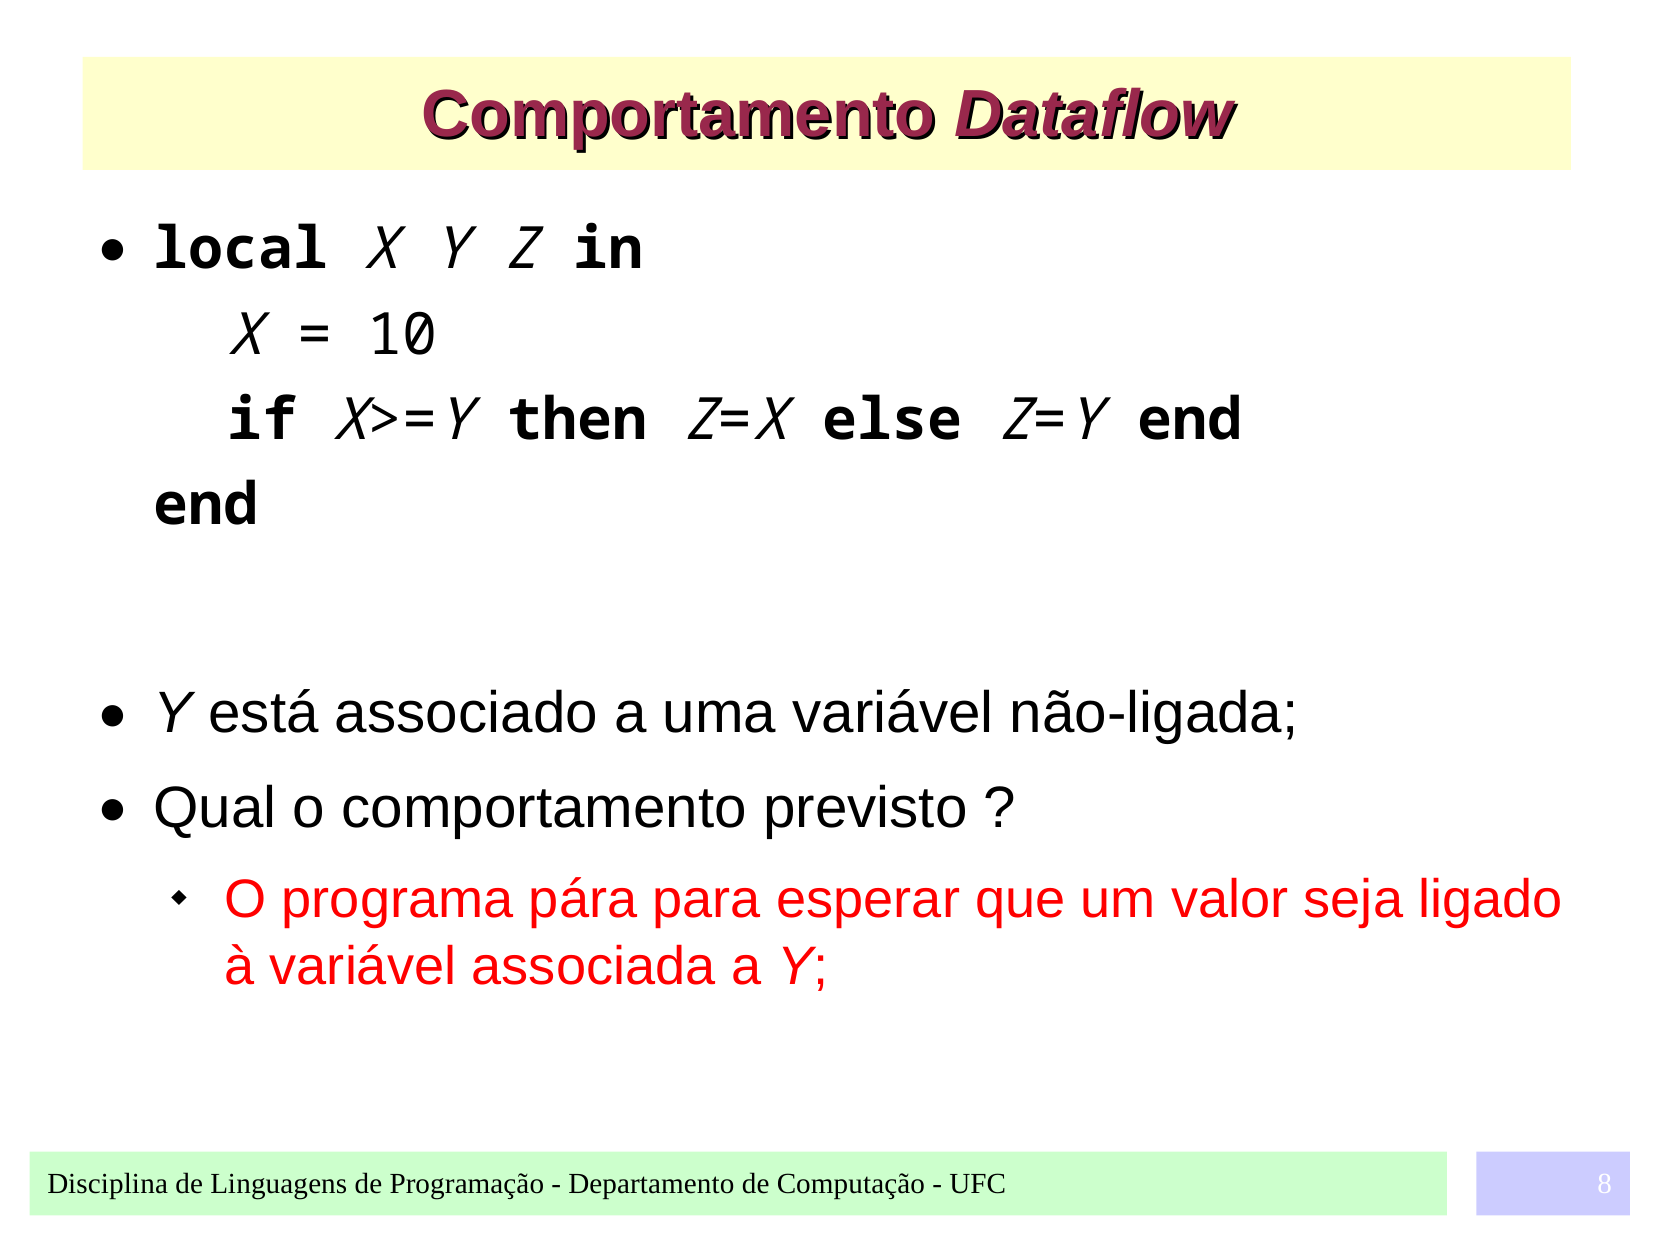

# Comportamento Dataflow
local X Y Z in
	X = 10
	if X>=Y then Z=X else Z=Y end
end
Y está associado a uma variável não-ligada;
Qual o comportamento previsto ?
O programa pára para esperar que um valor seja ligado à variável associada a Y;
Disciplina de Linguagens de Programação - Departamento de Computação - UFC
8